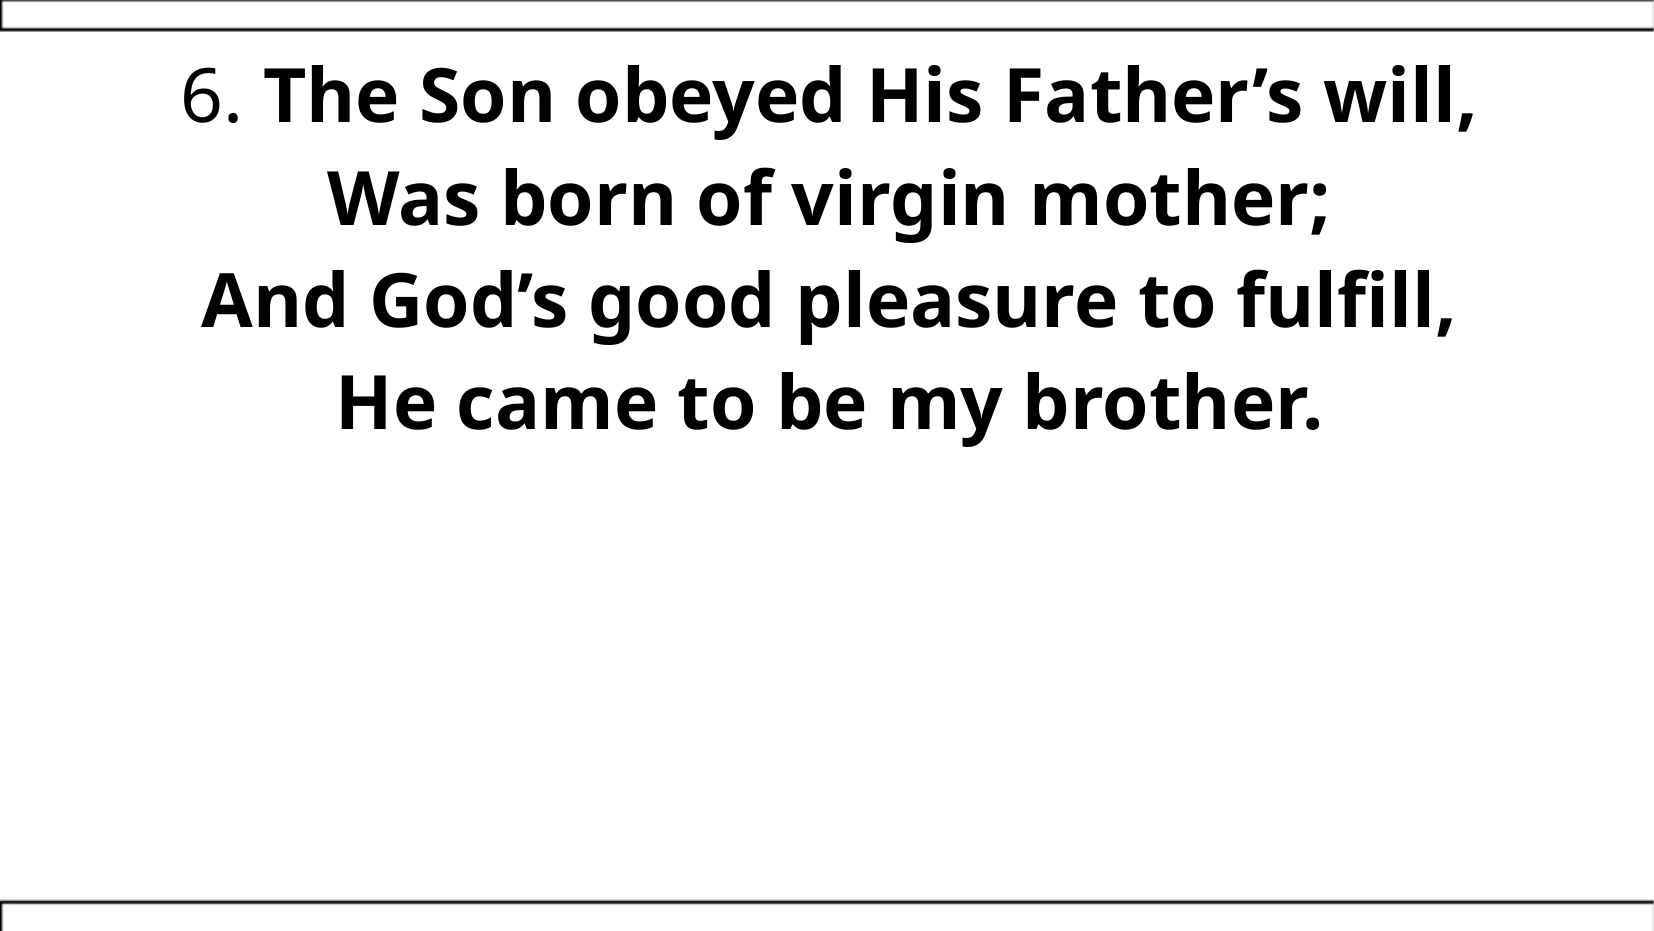

6. The Son obeyed His Father’s will,
Was born of virgin mother;
And God’s good pleasure to fulfill,
He came to be my brother.